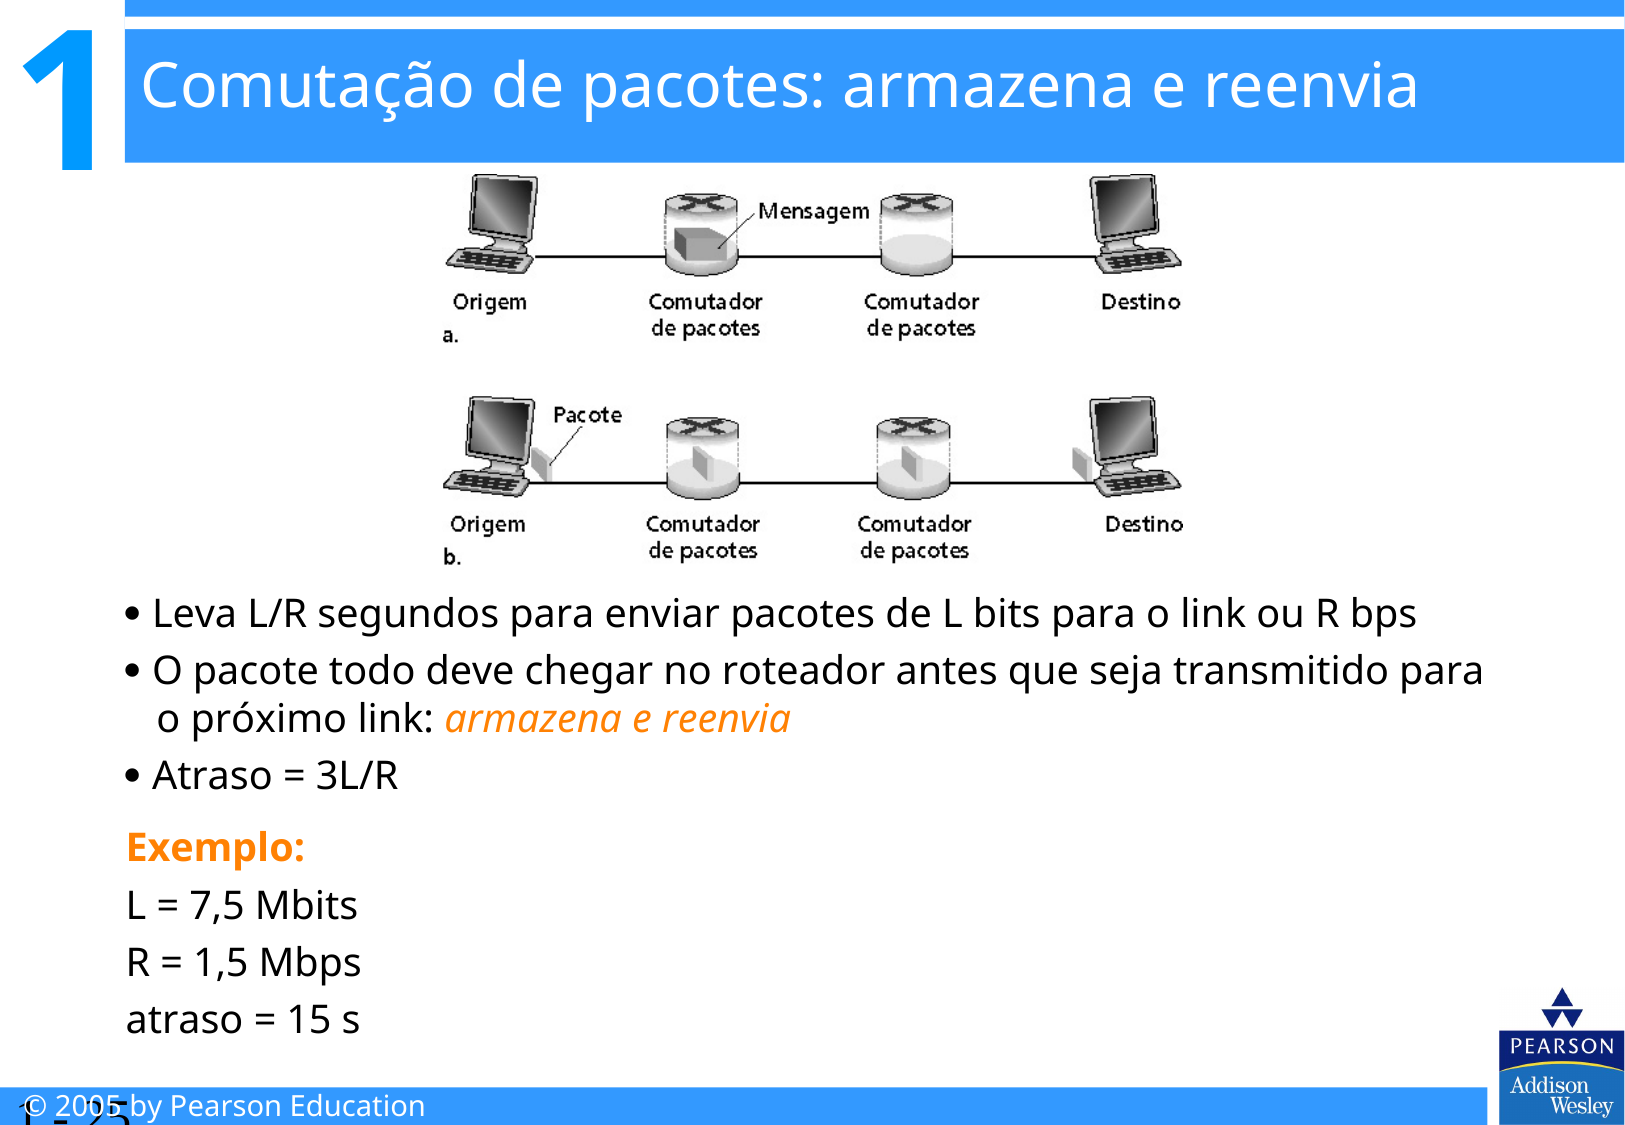

Comutação de pacotes: armazena e reenvia
#  Leva L/R segundos para enviar pacotes de L bits para o link ou R bps
 O pacote todo deve chegar no roteador antes que seja transmitido para o próximo link: armazena e reenvia
 Atraso = 3L/R
Exemplo:
L = 7,5 Mbits
R = 1,5 Mbps
atraso = 15 s
25